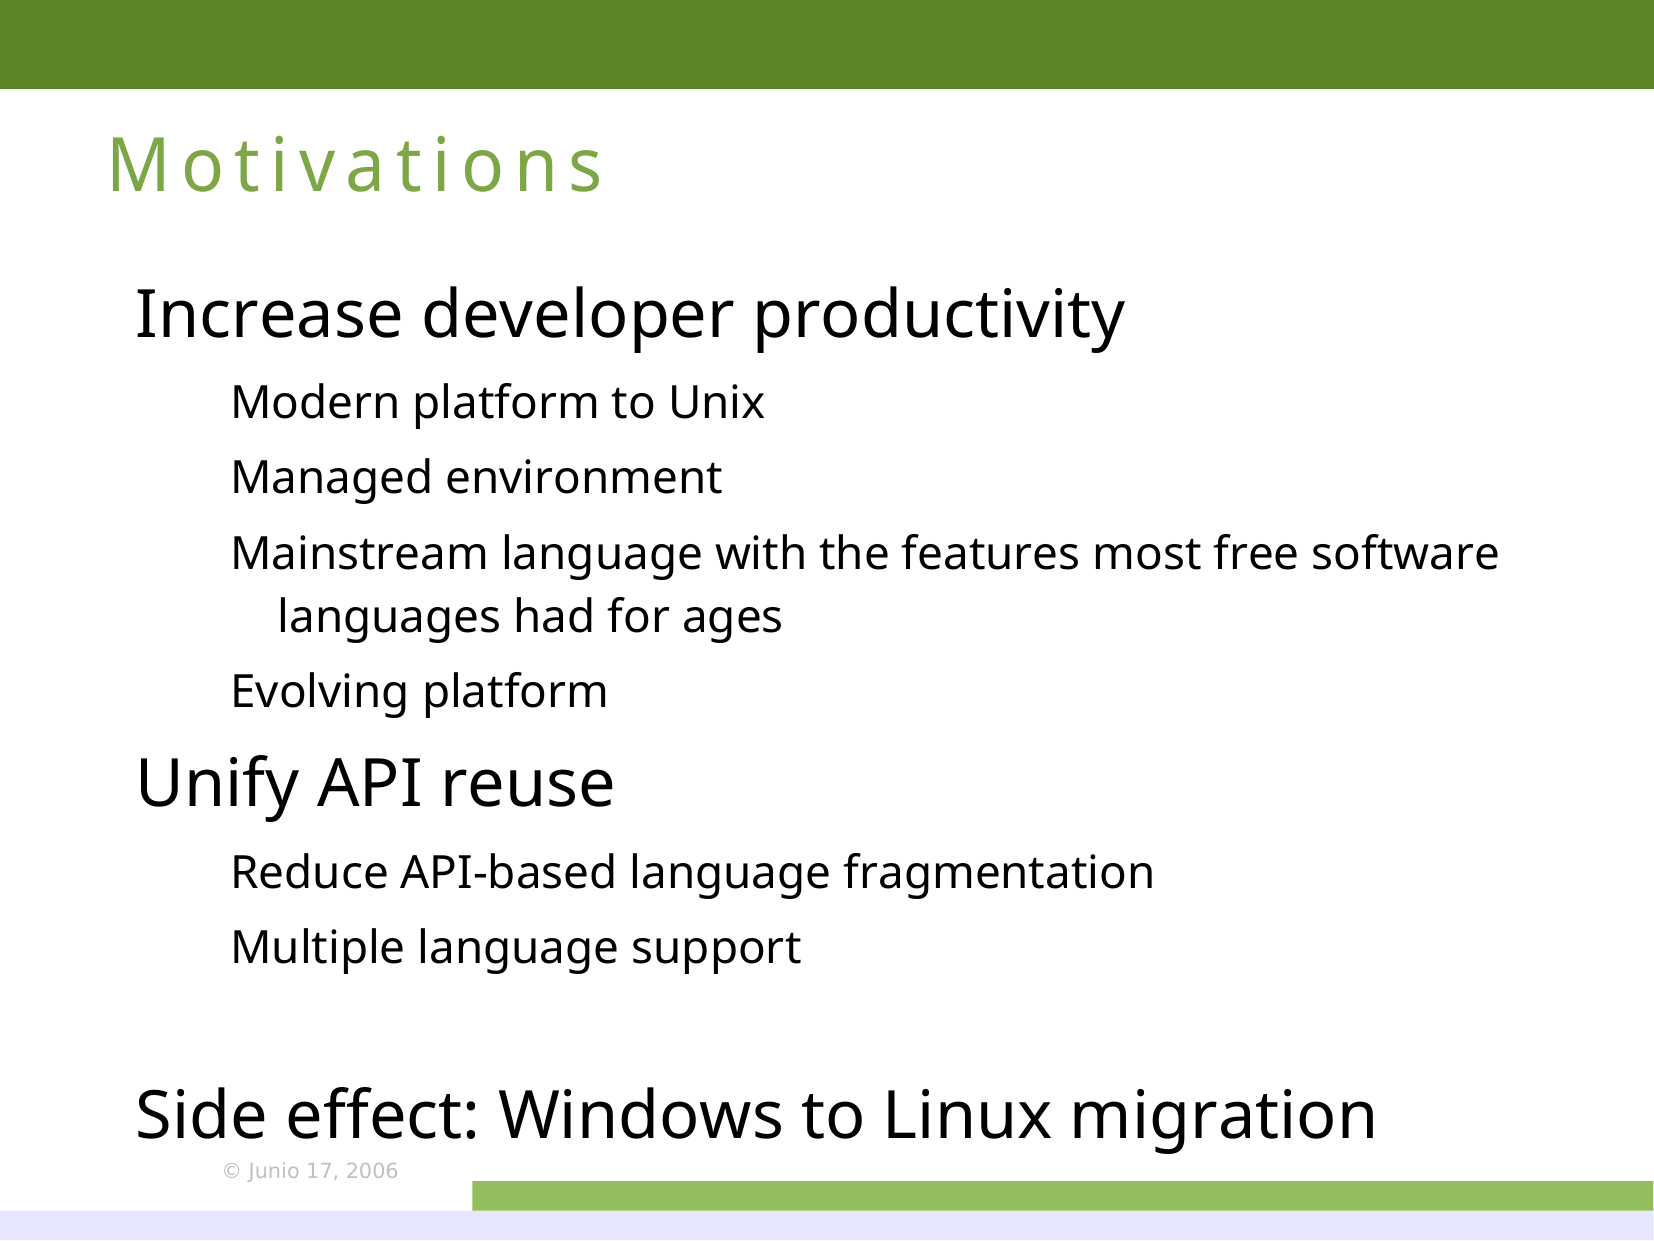

# Motivations
Increase developer productivity
Modern platform to Unix
Managed environment
Mainstream language with the features most free software languages had for ages
Evolving platform
Unify API reuse
Reduce API-based language fragmentation
Multiple language support
Side effect: Windows to Linux migration
© Junio 17, 2006